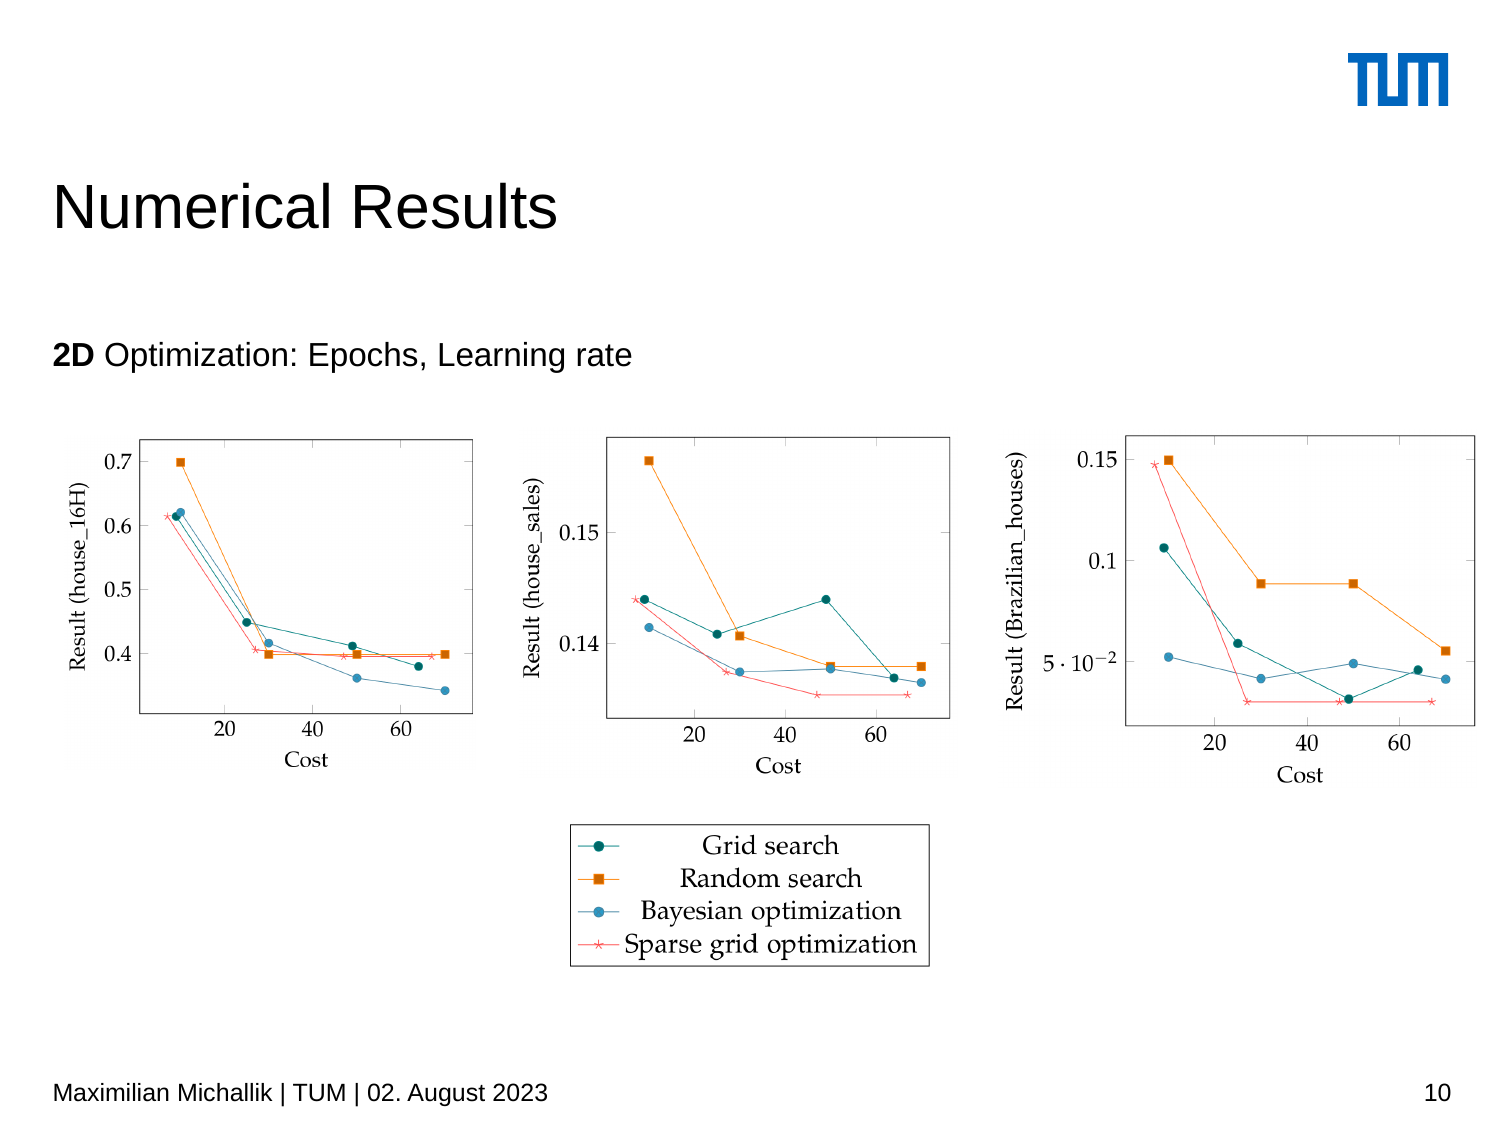

# Numerical Results
2D Optimization: Epochs, Learning rate
Maximilian Michallik | TUM | 02. August 2023
10